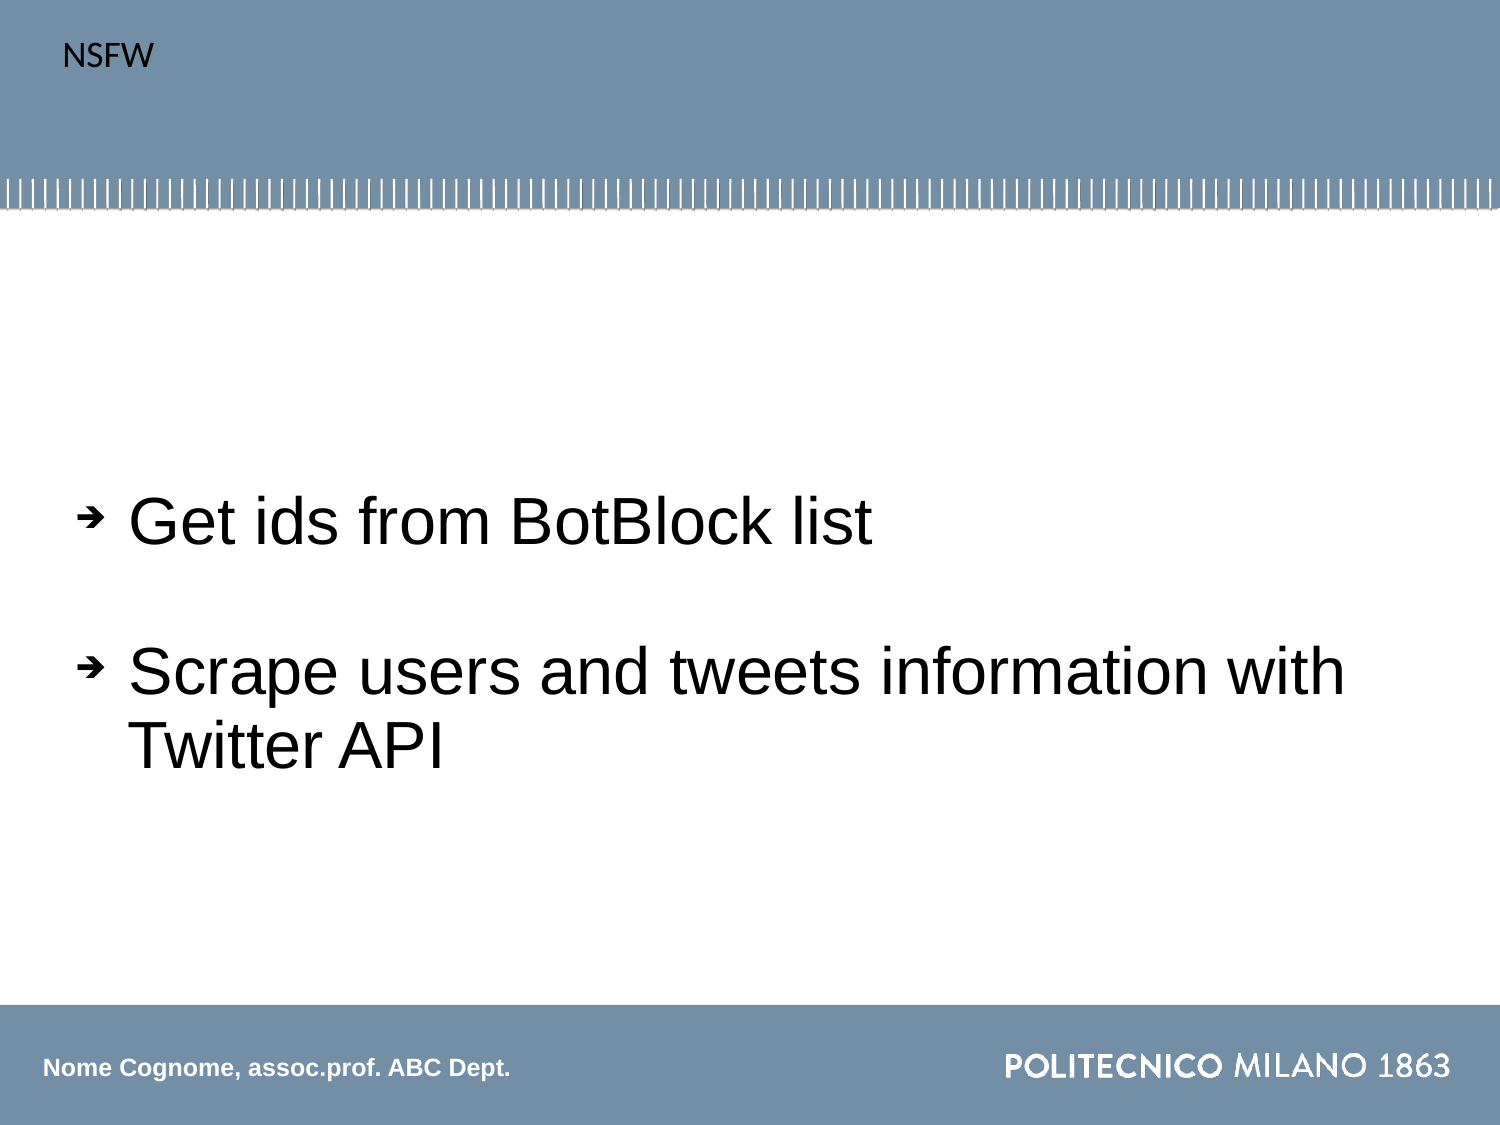

# NSFW
 Get ids from BotBlock list
 Scrape users and tweets information with Twitter API